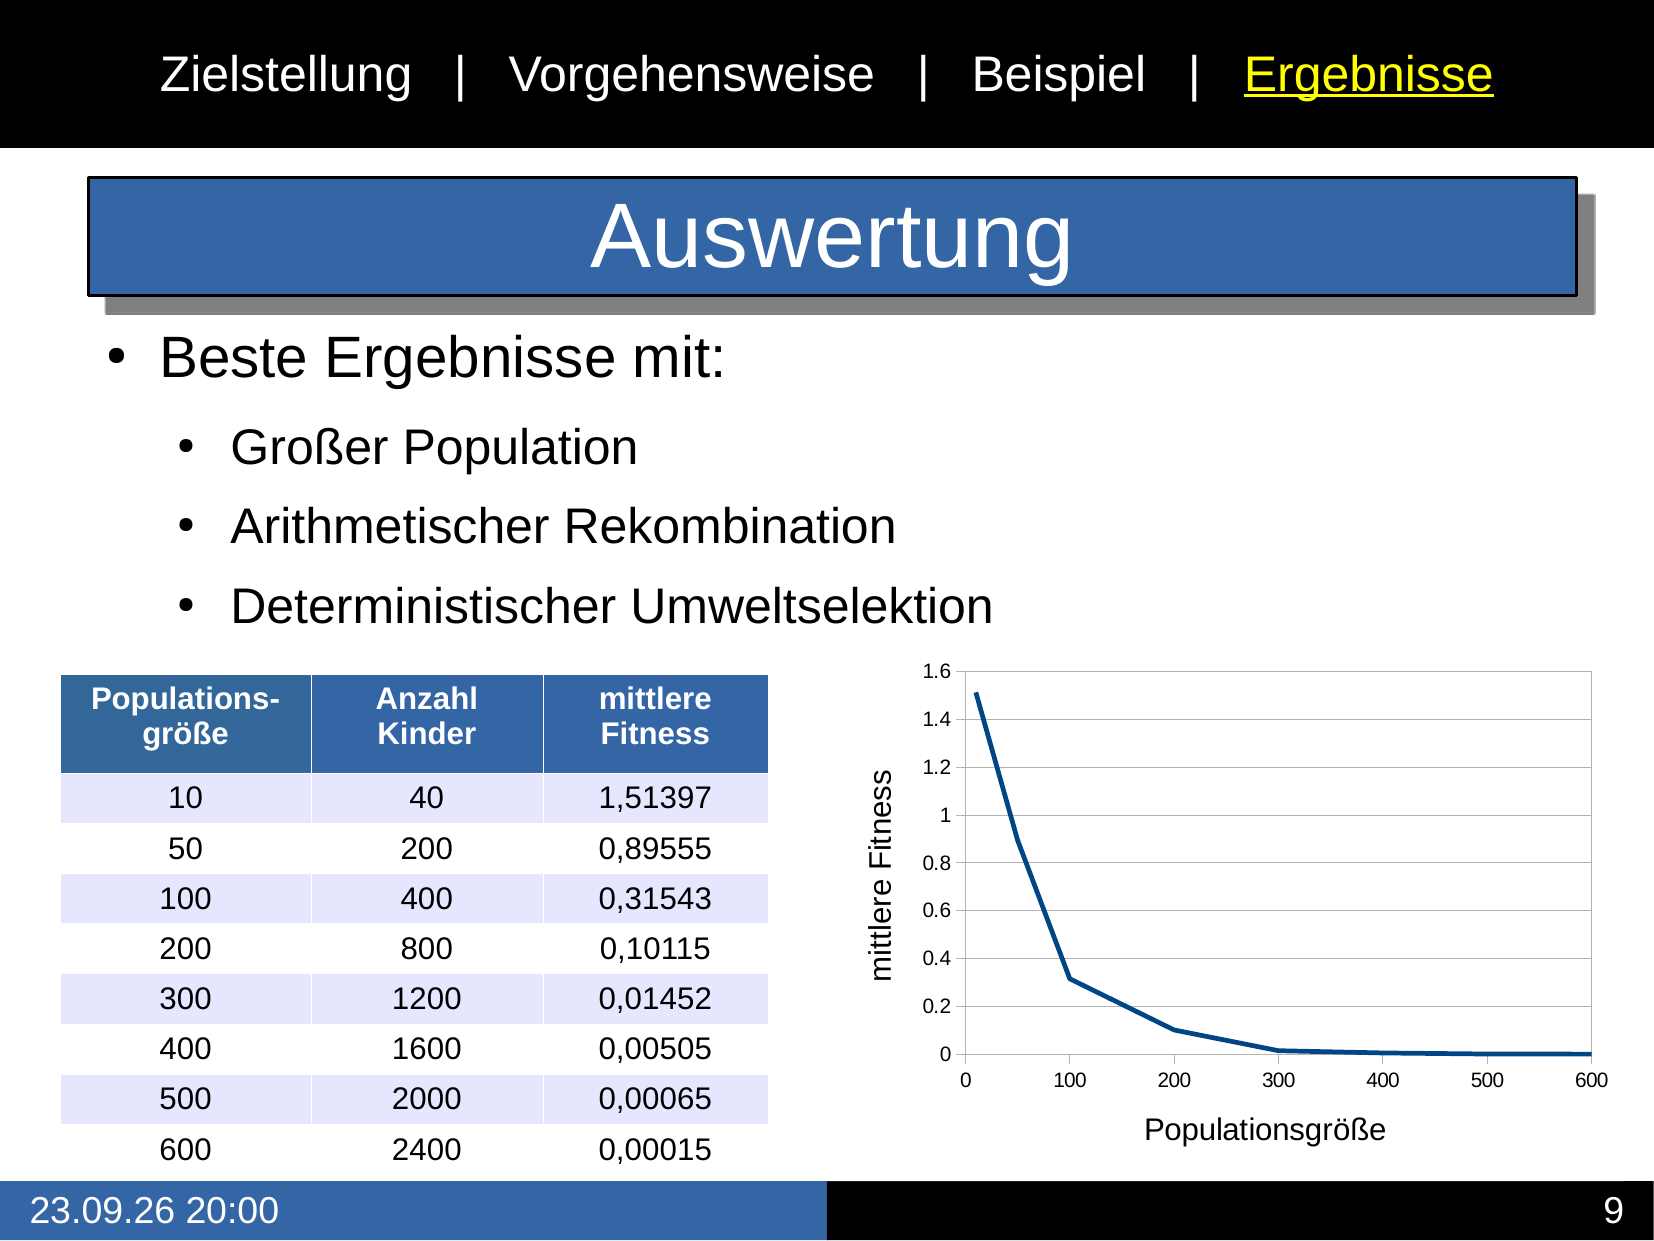

Zielstellung | Vorgehensweise | Beispiel | Ergebnisse
# Auswertung
Beste Ergebnisse mit:
Großer Population
Arithmetischer Rekombination
Deterministischer Umweltselektion
### Chart
| Category | Spalte D |
|---|---|| Populations-größe | Anzahl Kinder | mittlere Fitness |
| --- | --- | --- |
| 10 | 40 | 1,51397 |
| 50 | 200 | 0,89555 |
| 100 | 400 | 0,31543 |
| 200 | 800 | 0,10115 |
| 300 | 1200 | 0,01452 |
| 400 | 1600 | 0,00505 |
| 500 | 2000 | 0,00065 |
| 600 | 2400 | 0,00015 |
9